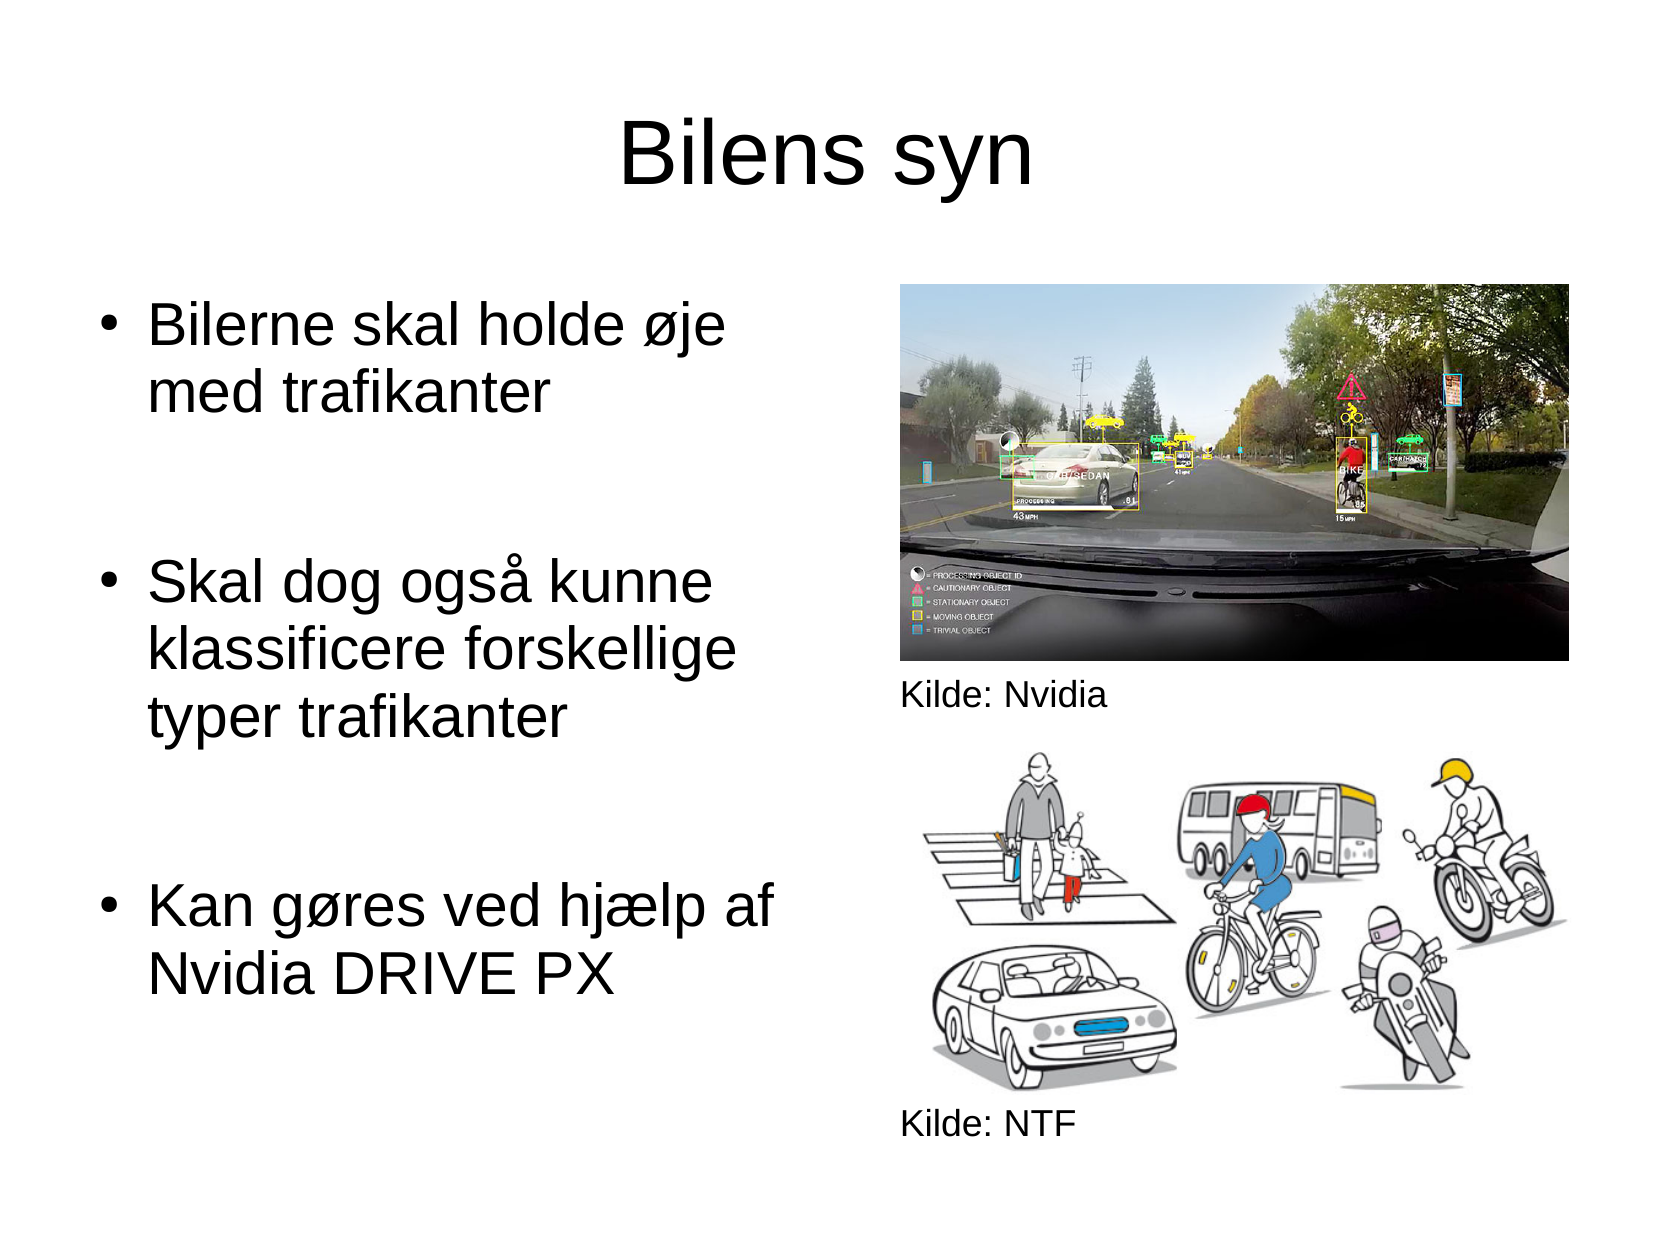

# Bilens syn
Bilerne skal holde øje med trafikanter
Skal dog også kunne klassificere forskellige typer trafikanter
Kan gøres ved hjælp af Nvidia DRIVE PX
Kilde: Nvidia
Kilde: NTF